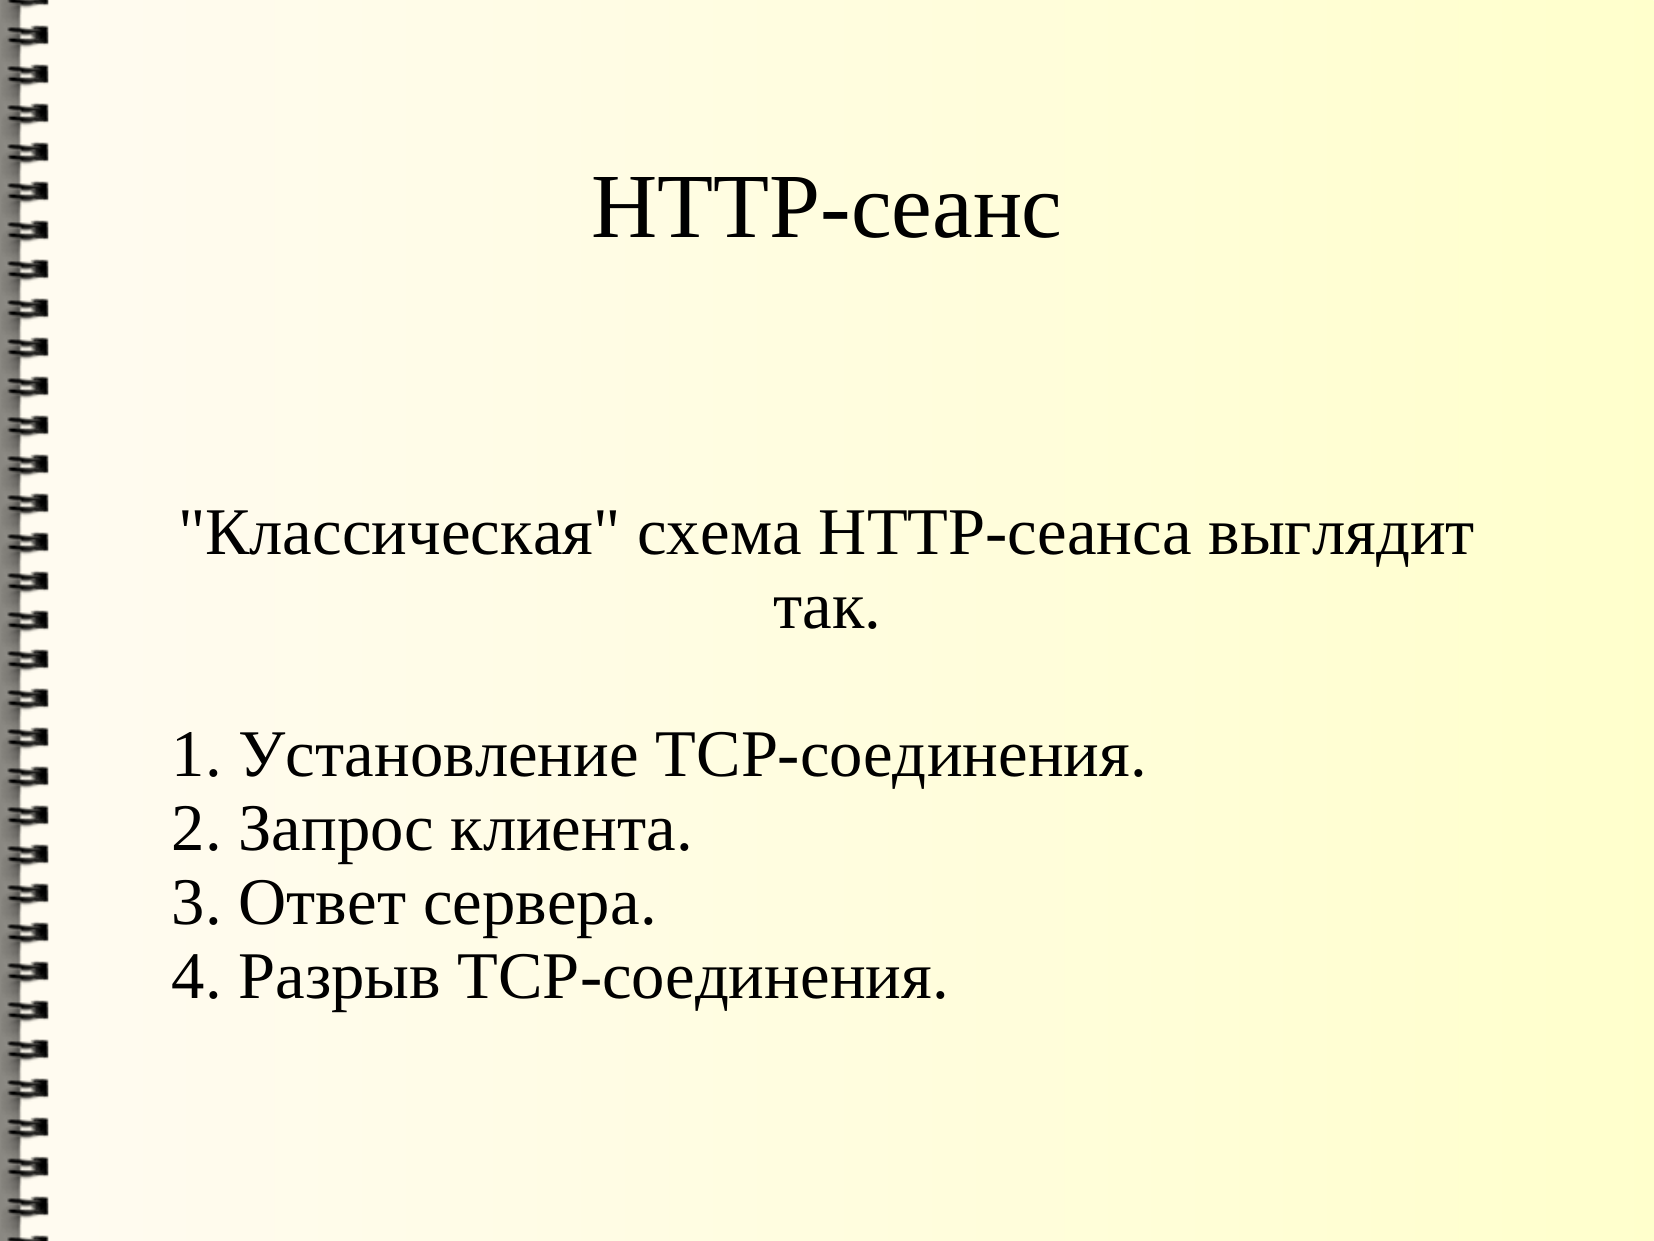

# HTTP-сеанс
"Классическая" схема HTTP-сеанса выглядит так.
 1. Установление TCP-соединения.
 2. Запрос клиента.
 3. Ответ сервера.
 4. Разрыв TCP-соединения.